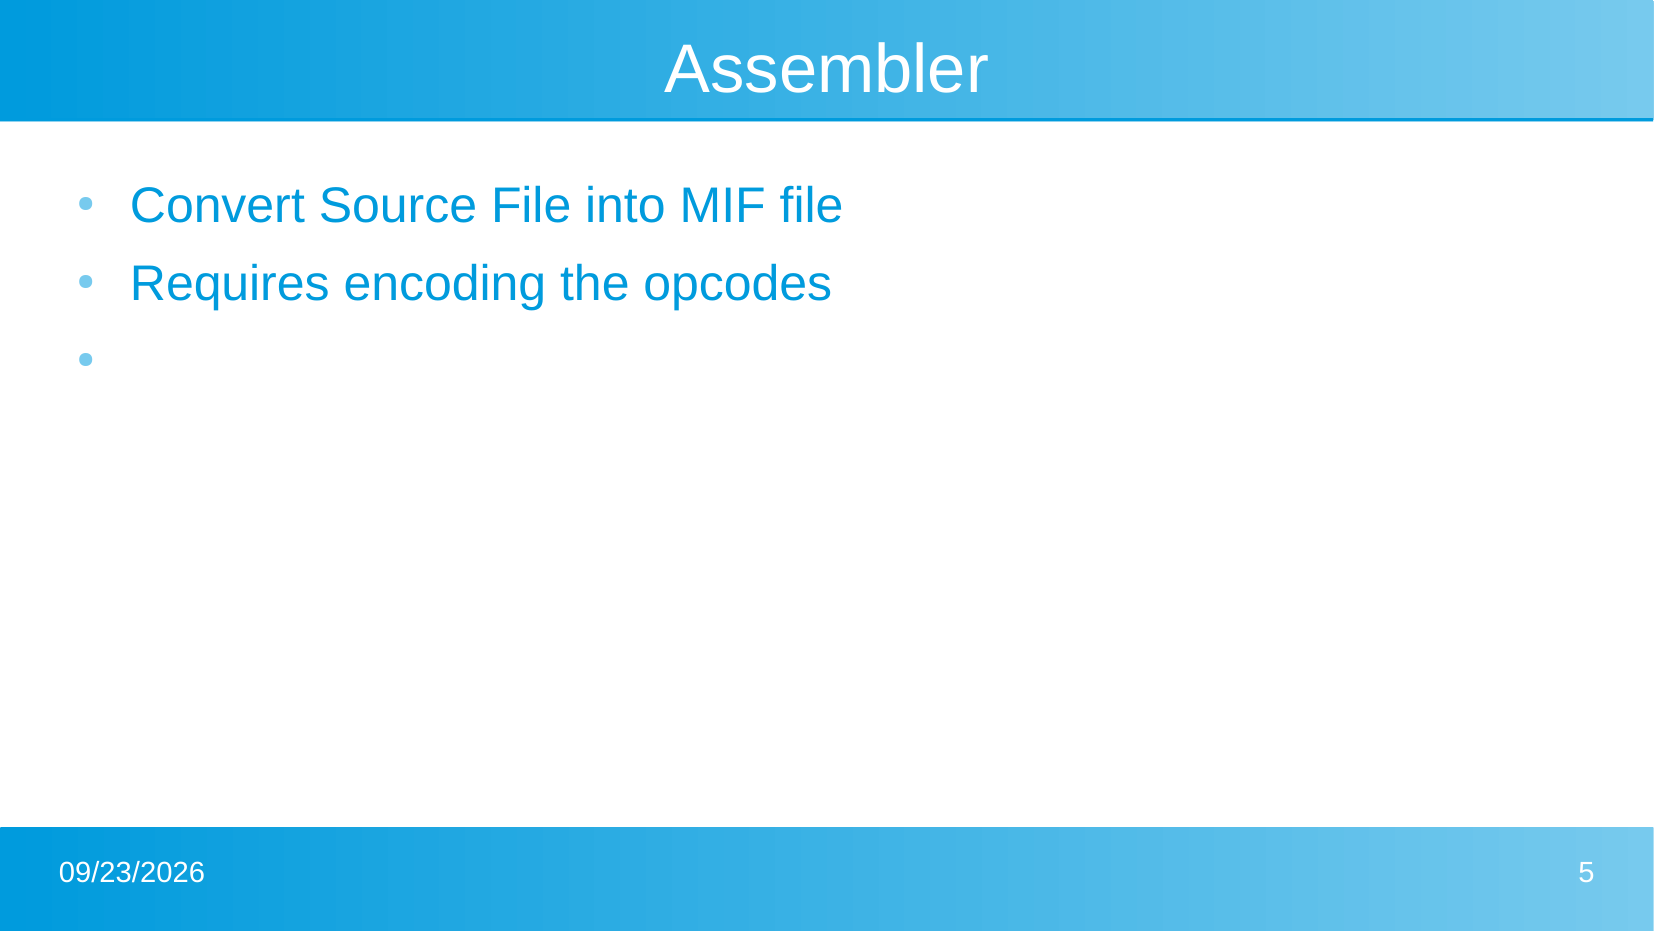

# Assembler
Convert Source File into MIF file
Requires encoding the opcodes
5